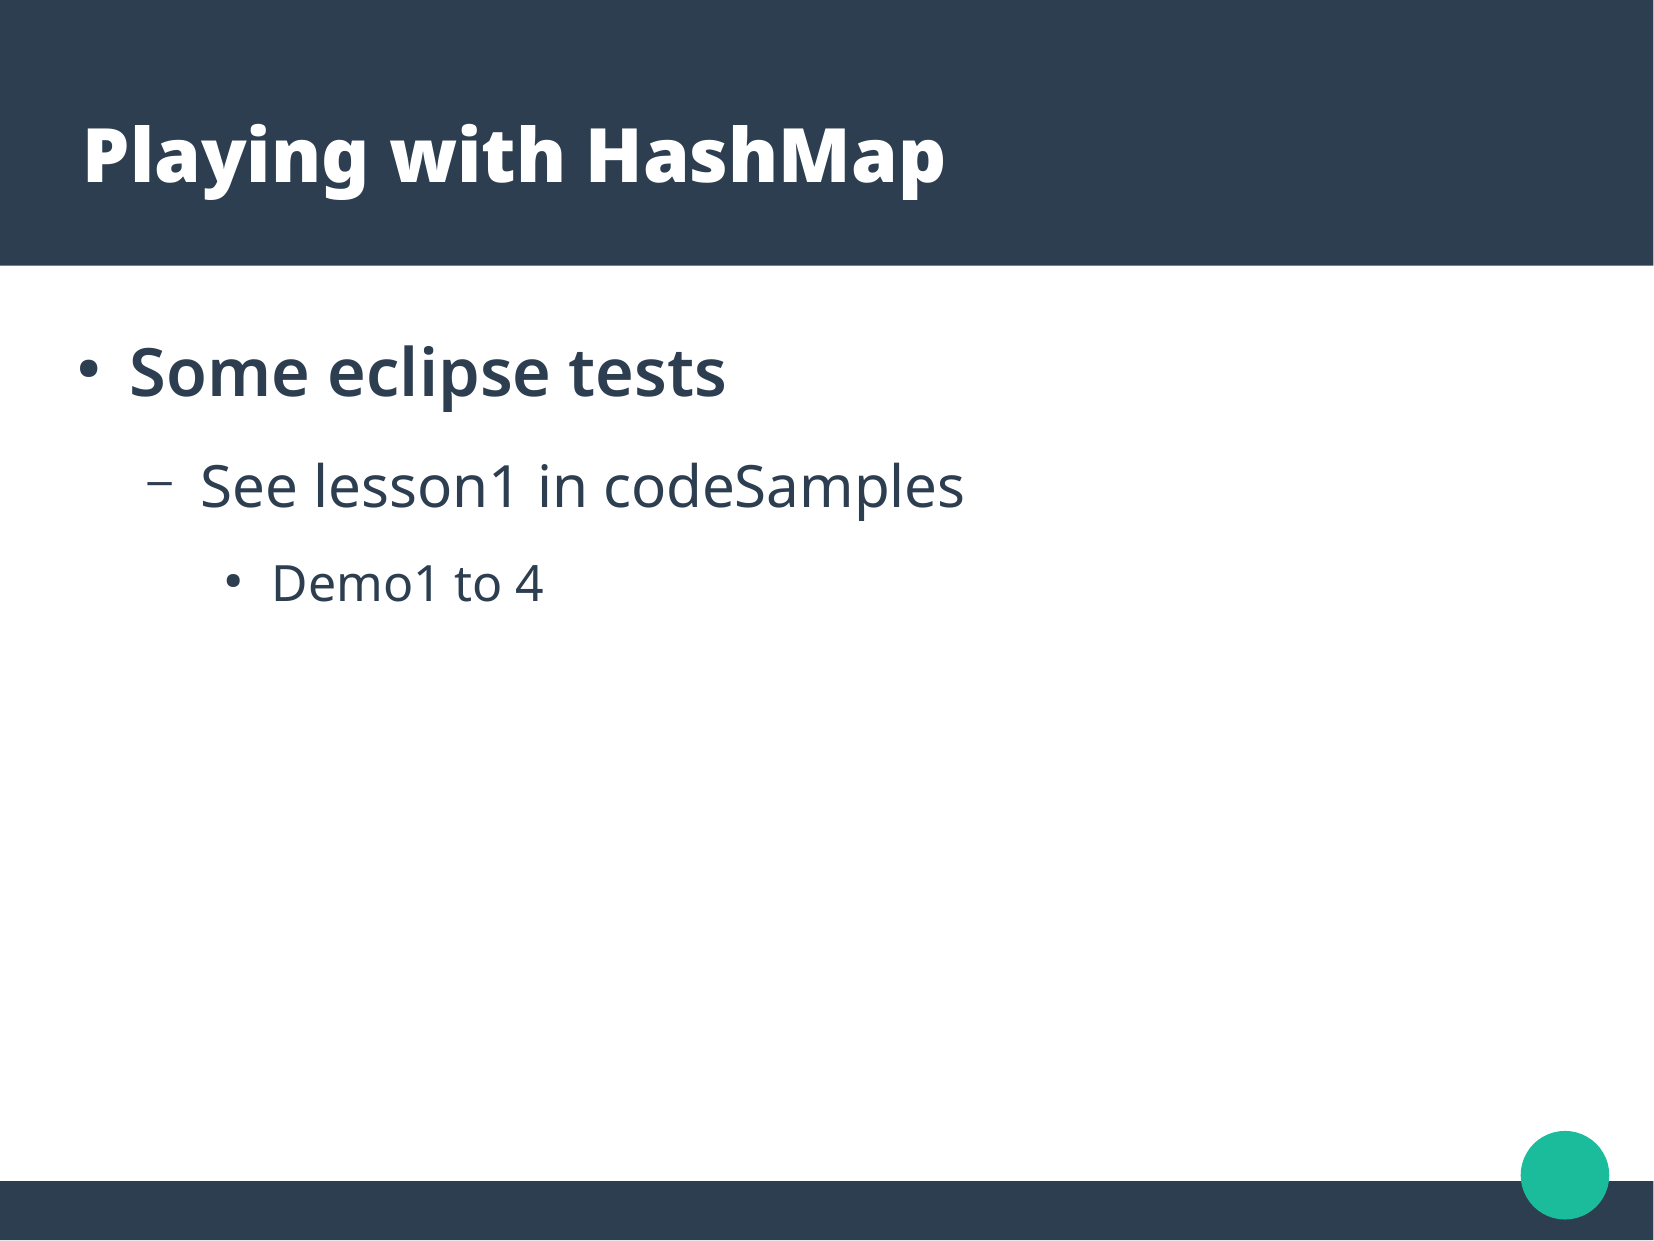

# Playing with HashMap
Some eclipse tests
See lesson1 in codeSamples
Demo1 to 4